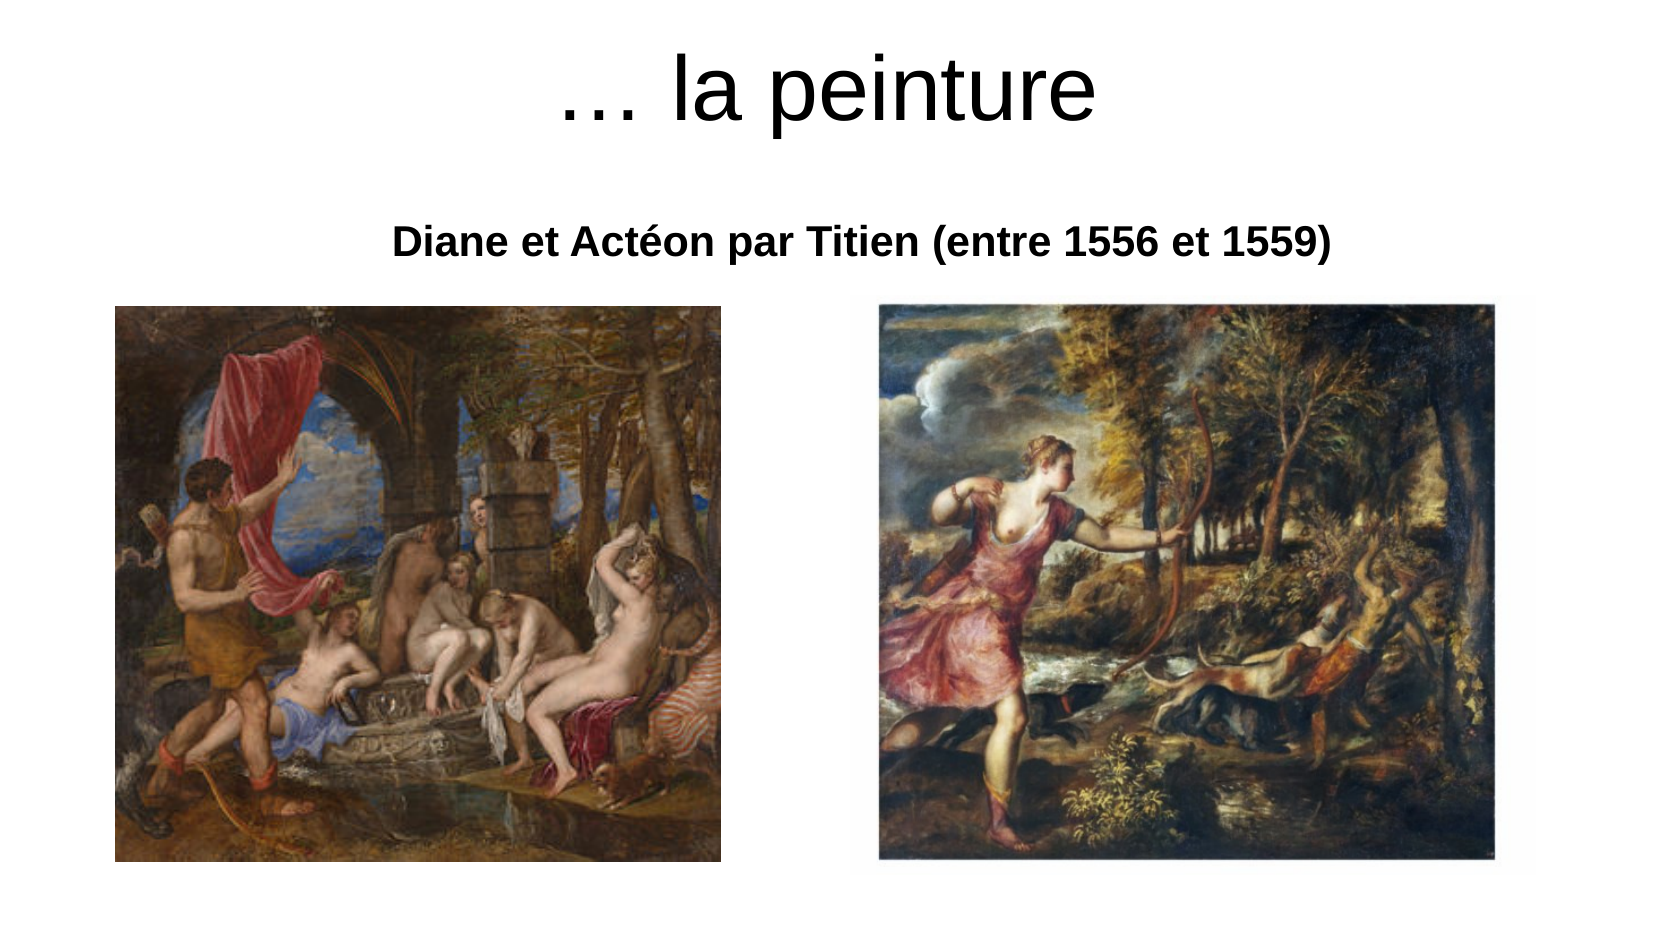

# … la peinture
Diane et Actéon par Titien (entre 1556 et 1559)